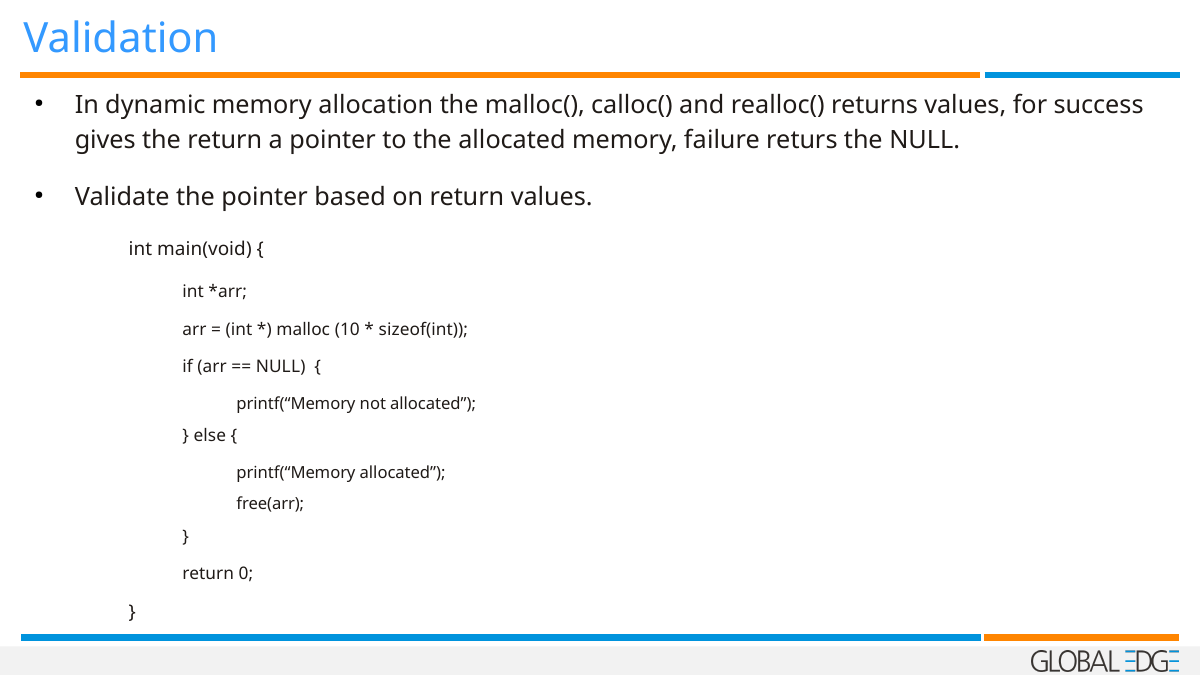

# Validation
In dynamic memory allocation the malloc(), calloc() and realloc() returns values, for success gives the return a pointer to the allocated memory, failure returs the NULL.
Validate the pointer based on return values.
int main(void) {
int *arr;
arr = (int *) malloc (10 * sizeof(int));
if (arr == NULL) {
printf(“Memory not allocated”);
} else {
printf(“Memory allocated”);
free(arr);
}
return 0;
}